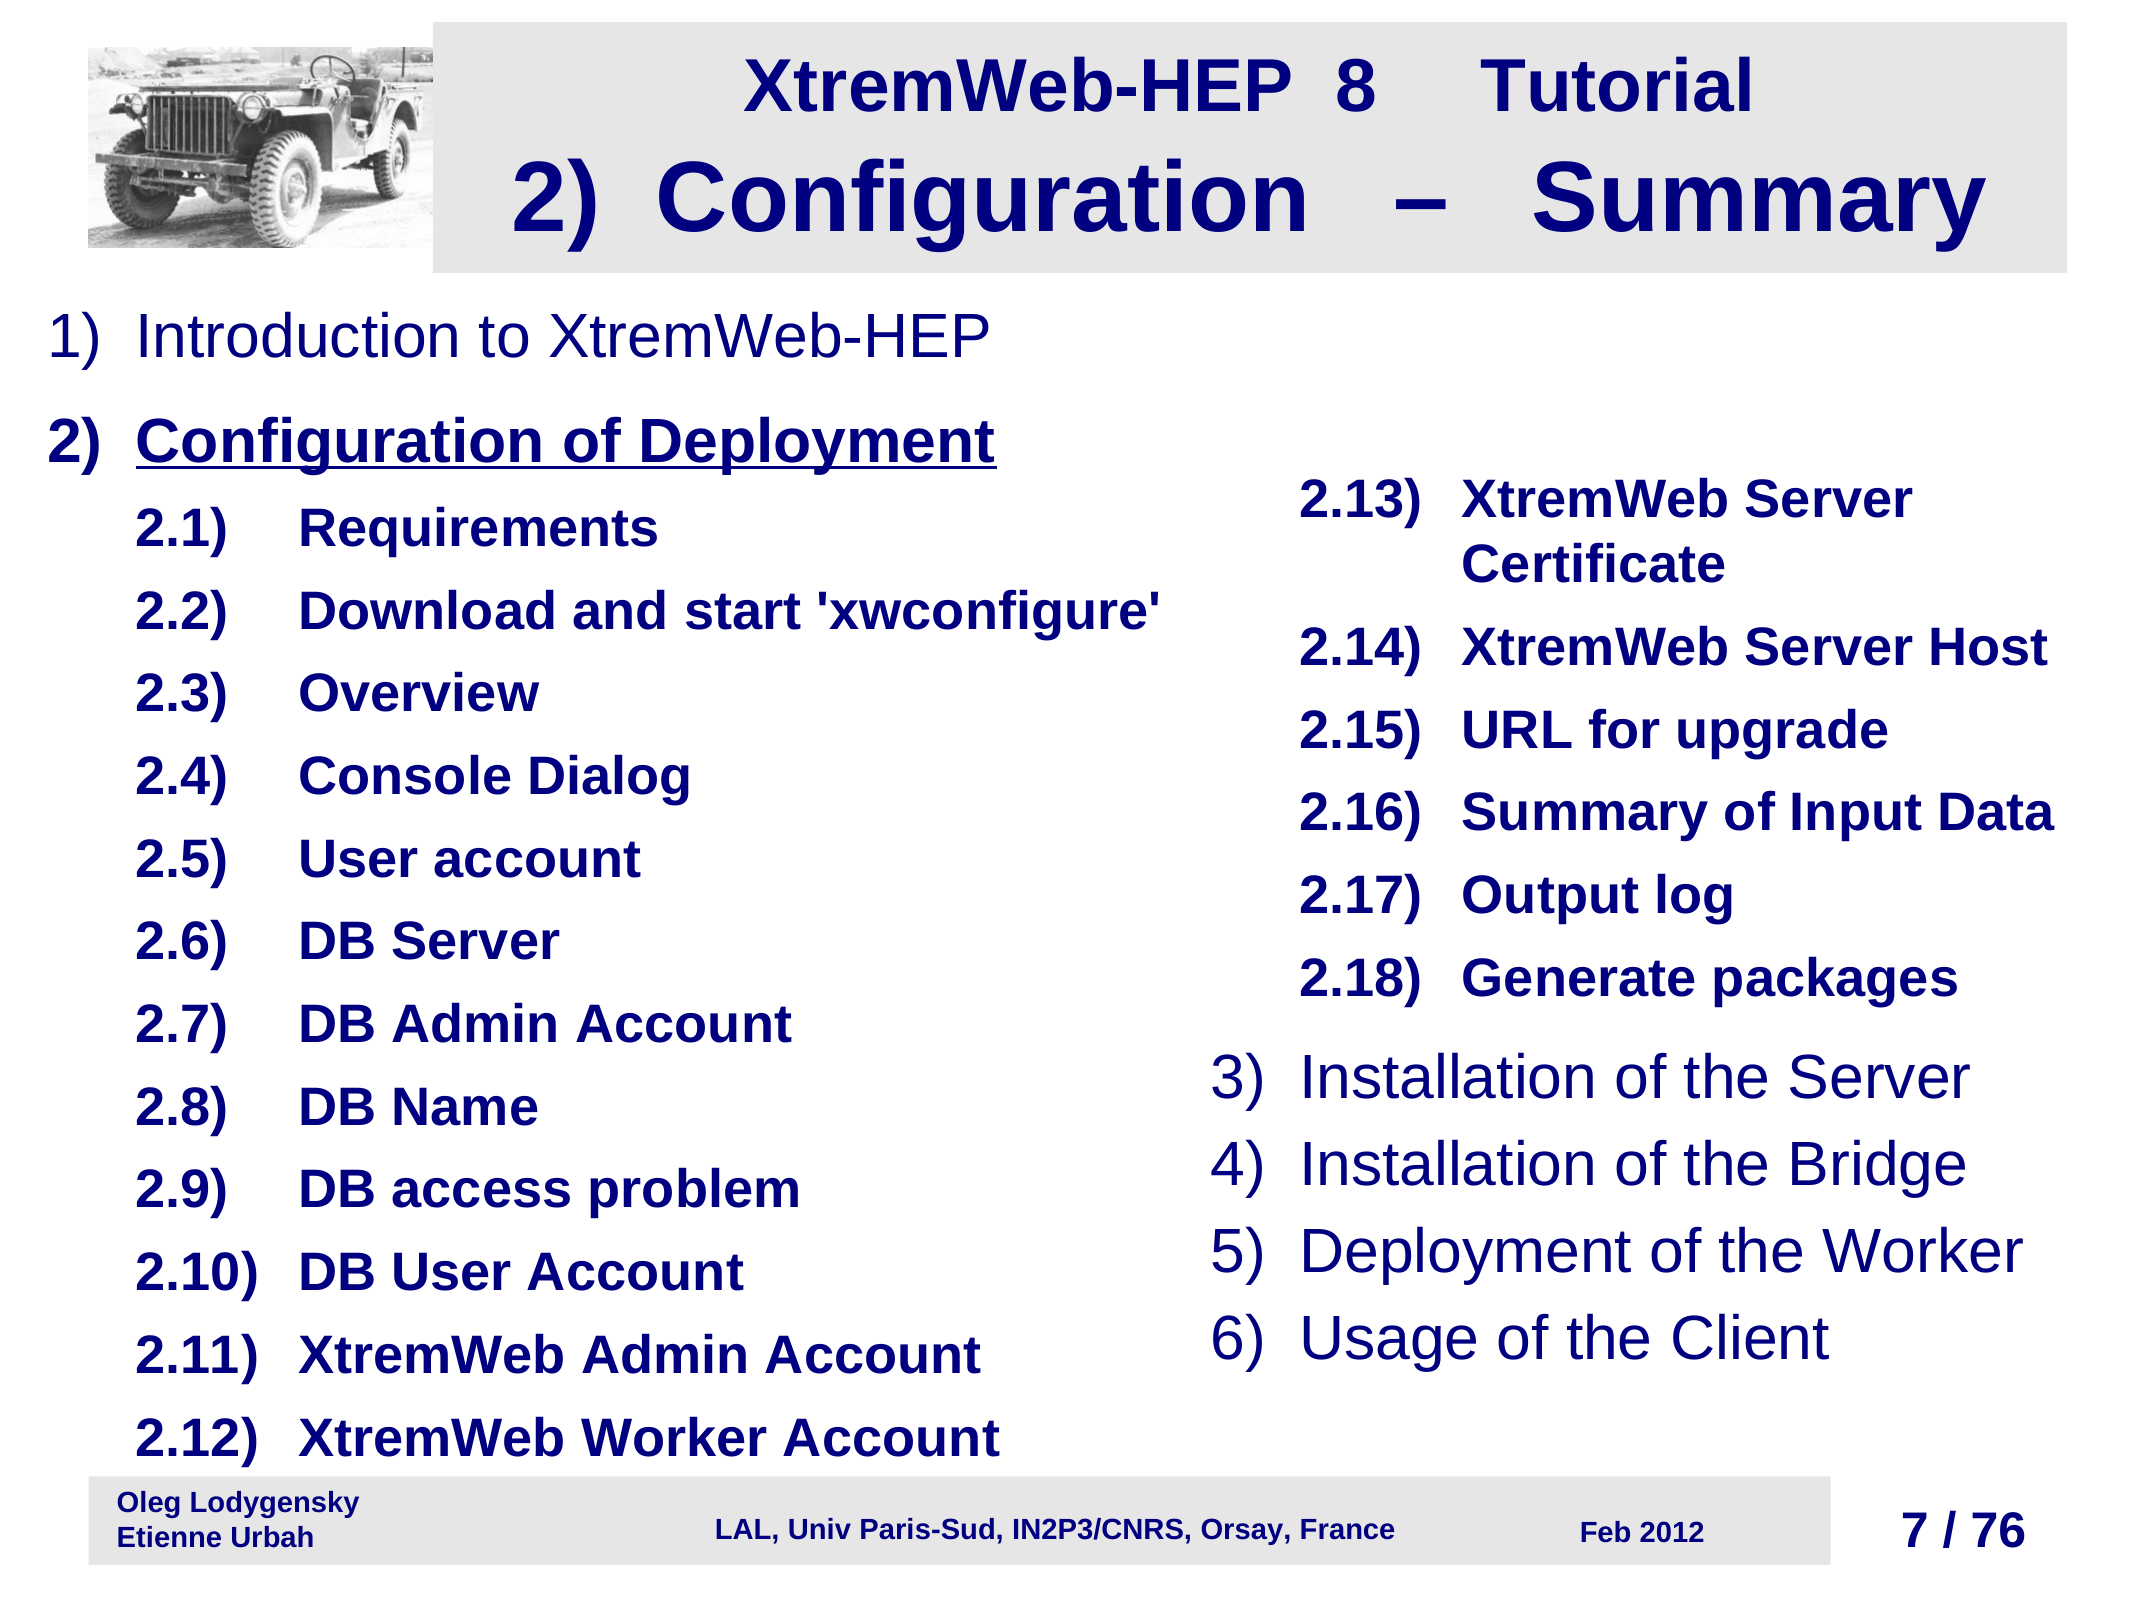

# 2) Configuration – Summary
Introduction to XtremWeb-HEP
Configuration of Deployment
Requirements
Download and start 'xwconfigure'
Overview
Console Dialog
User account
DB Server
DB Admin Account
DB Name
DB access problem
DB User Account
XtremWeb Admin Account
XtremWeb Worker Account
XtremWeb Server Certificate
XtremWeb Server Host
URL for upgrade
Summary of Input Data
Output log
Generate packages
Installation of the Server
Installation of the Bridge
Deployment of the Worker
Usage of the Client
7